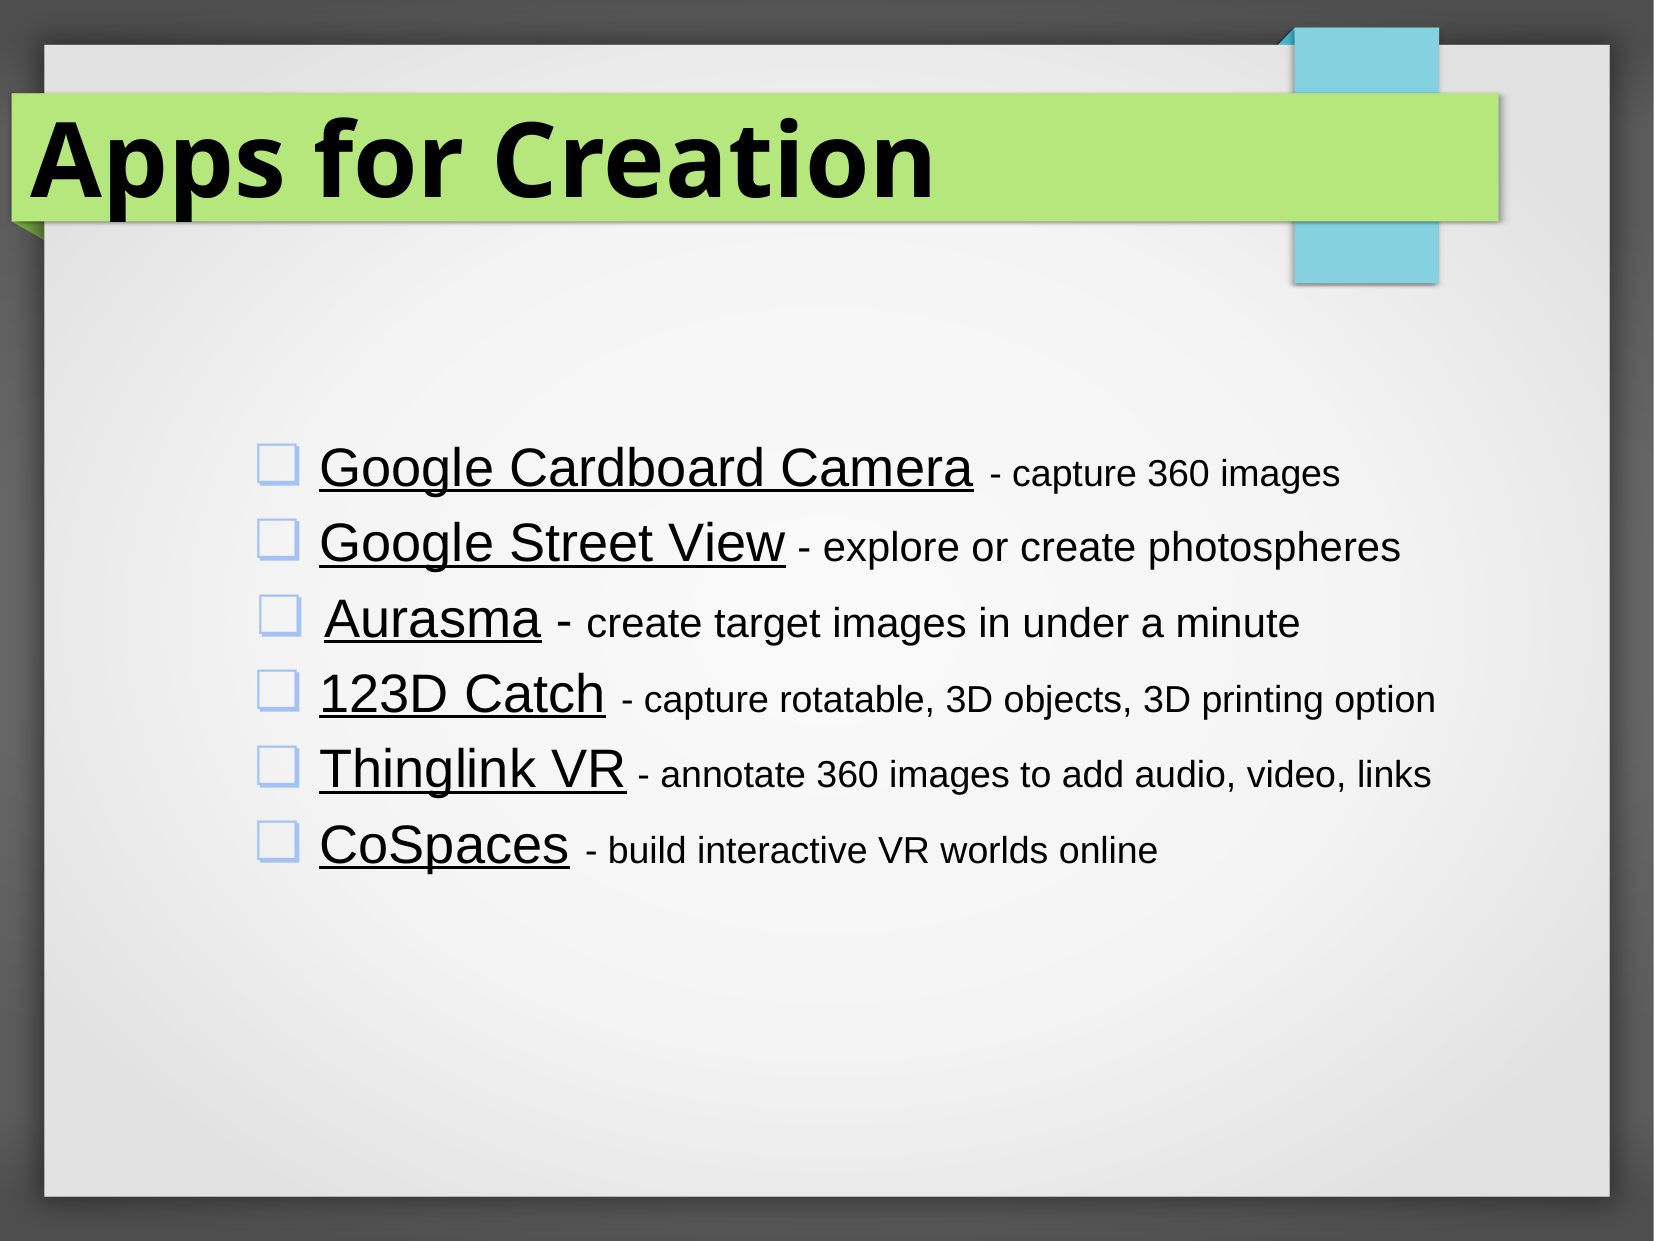

# Apps for Creation
Google Cardboard Camera - capture 360 images
Google Street View - explore or create photospheres
Aurasma - create target images in under a minute
123D Catch - capture rotatable, 3D objects, 3D printing option
Thinglink VR - annotate 360 images to add audio, video, links
CoSpaces - build interactive VR worlds online